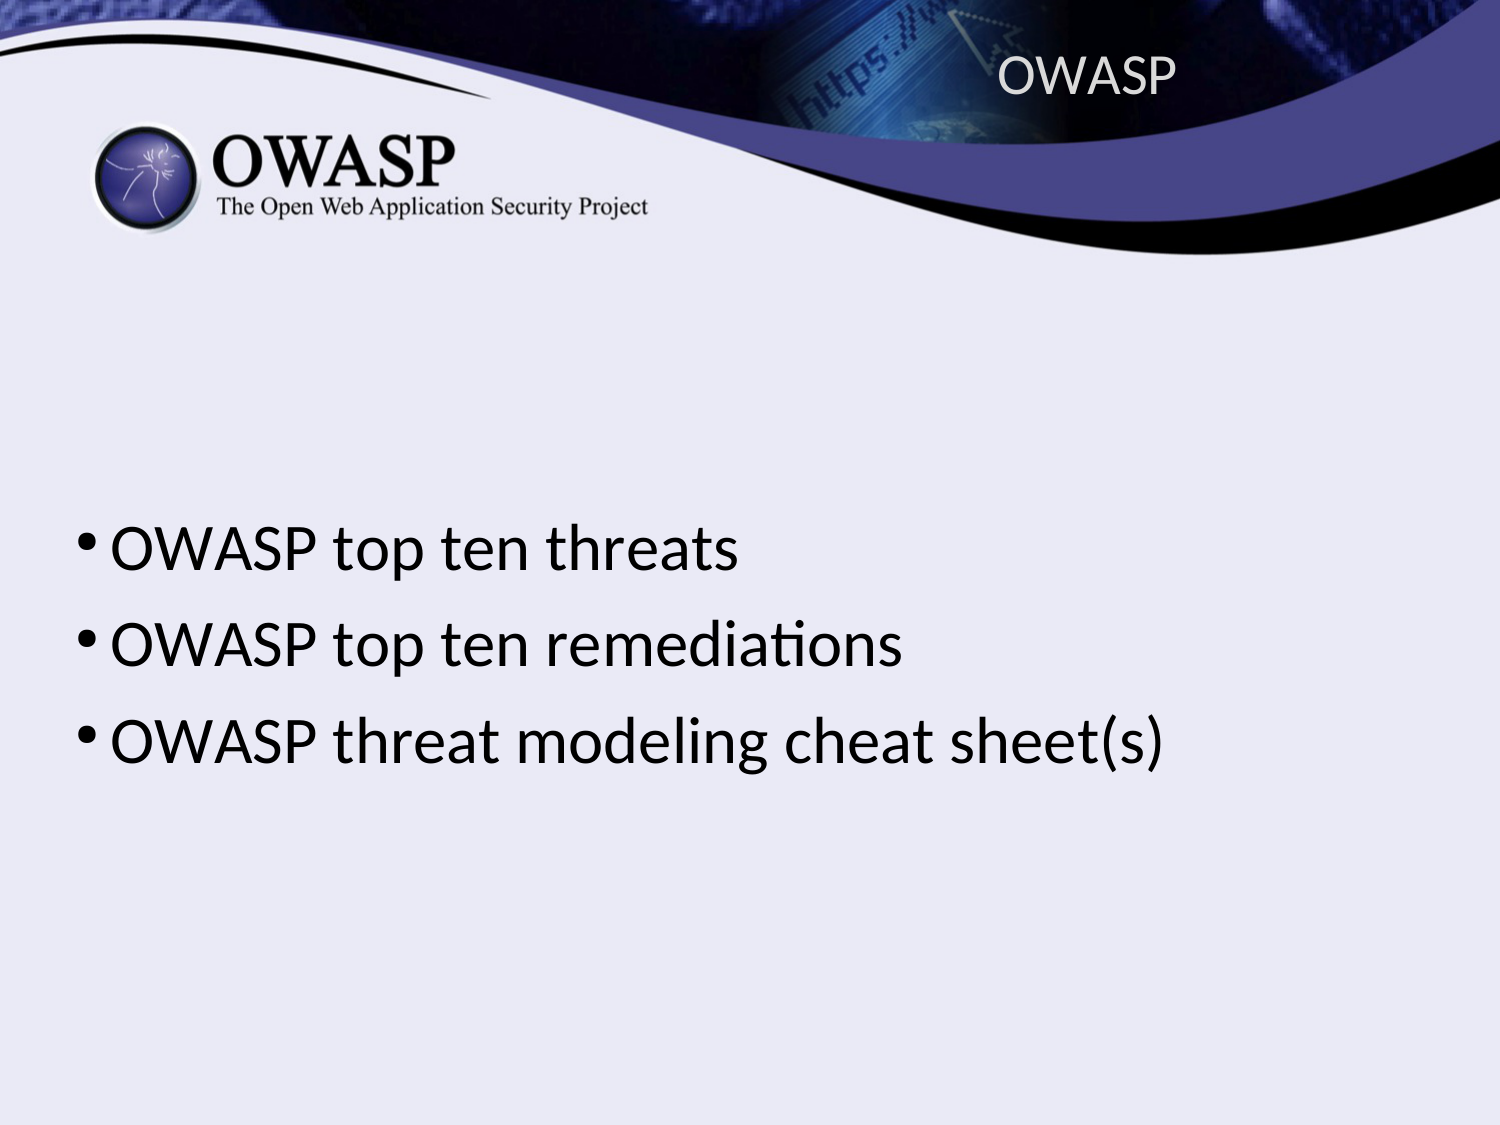

OWASP
#
OWASP top ten threats
OWASP top ten remediations
OWASP threat modeling cheat sheet(s)